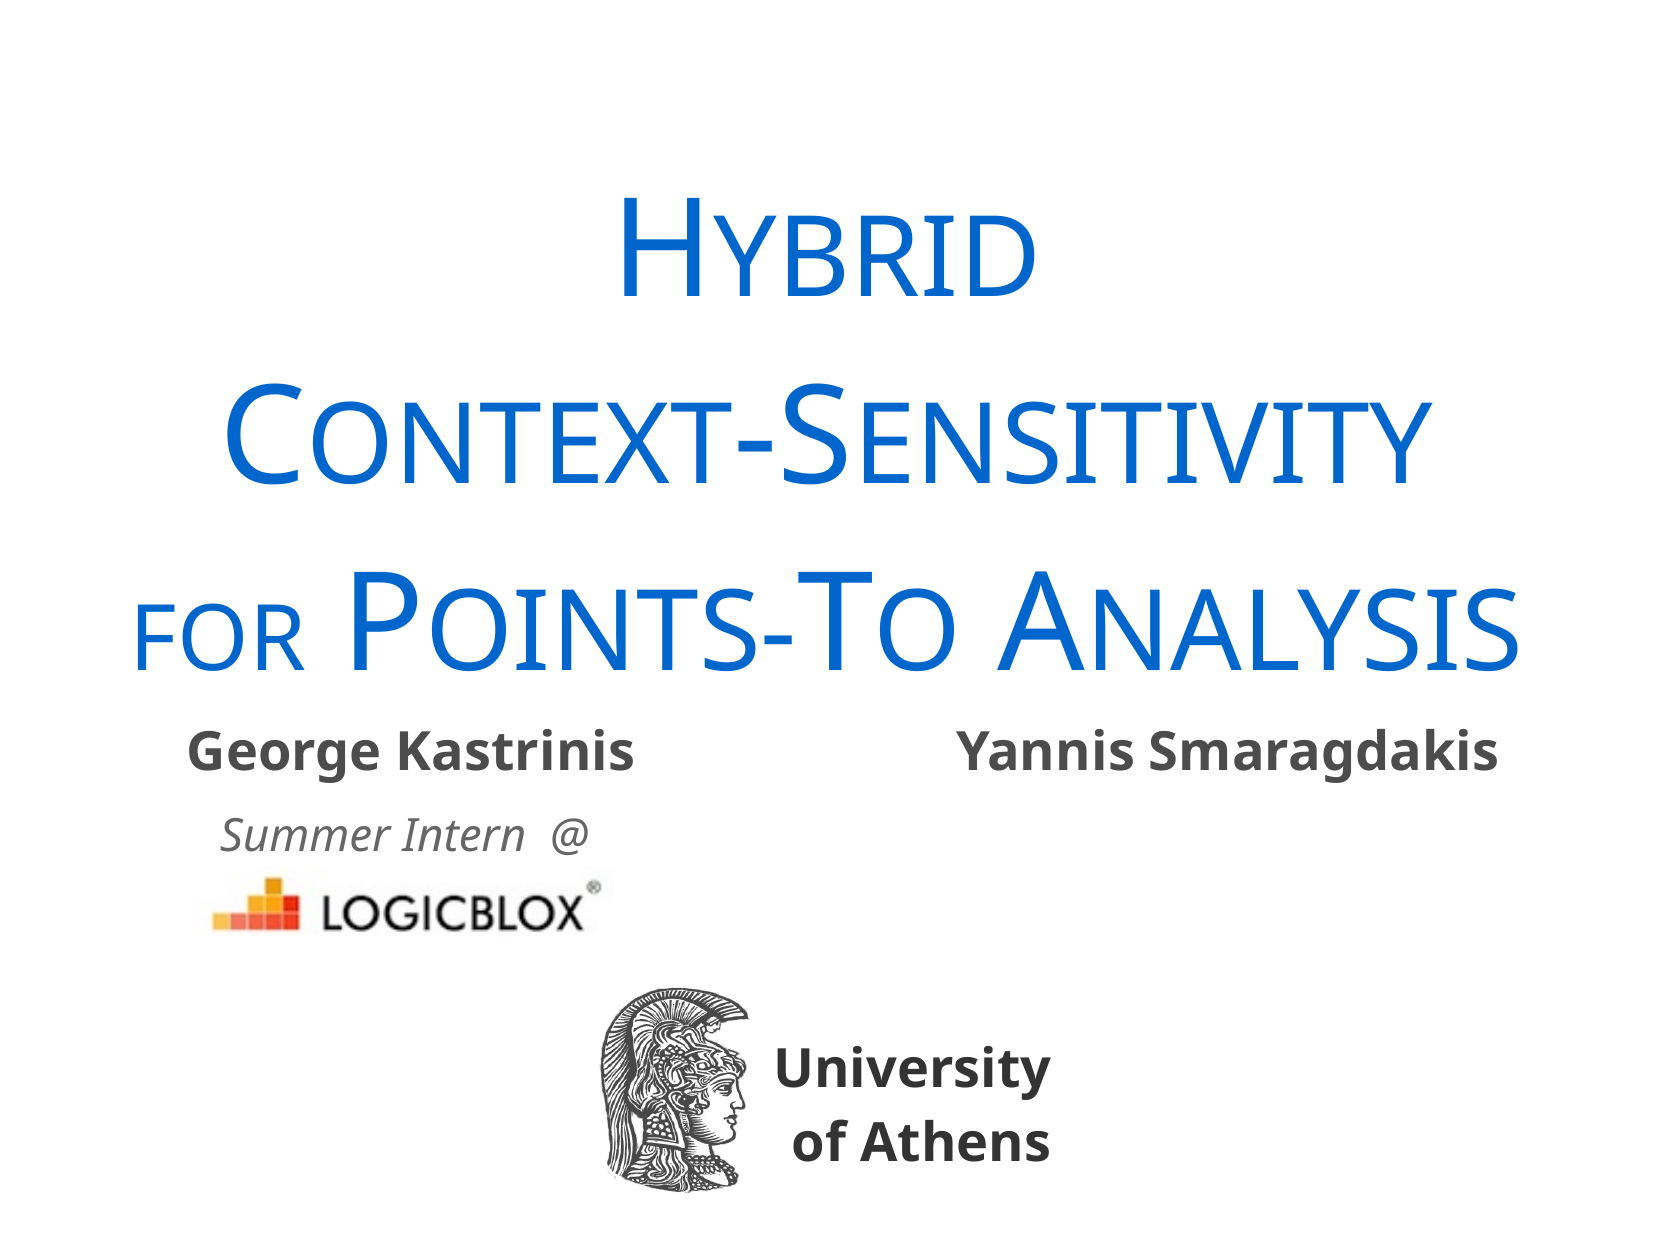

HYBRID
CONTEXT-SENSITIVITY
FOR POINTS-TO ANALYSIS
George Kastrinis
Yannis Smaragdakis
Summer Intern @
University
of Athens